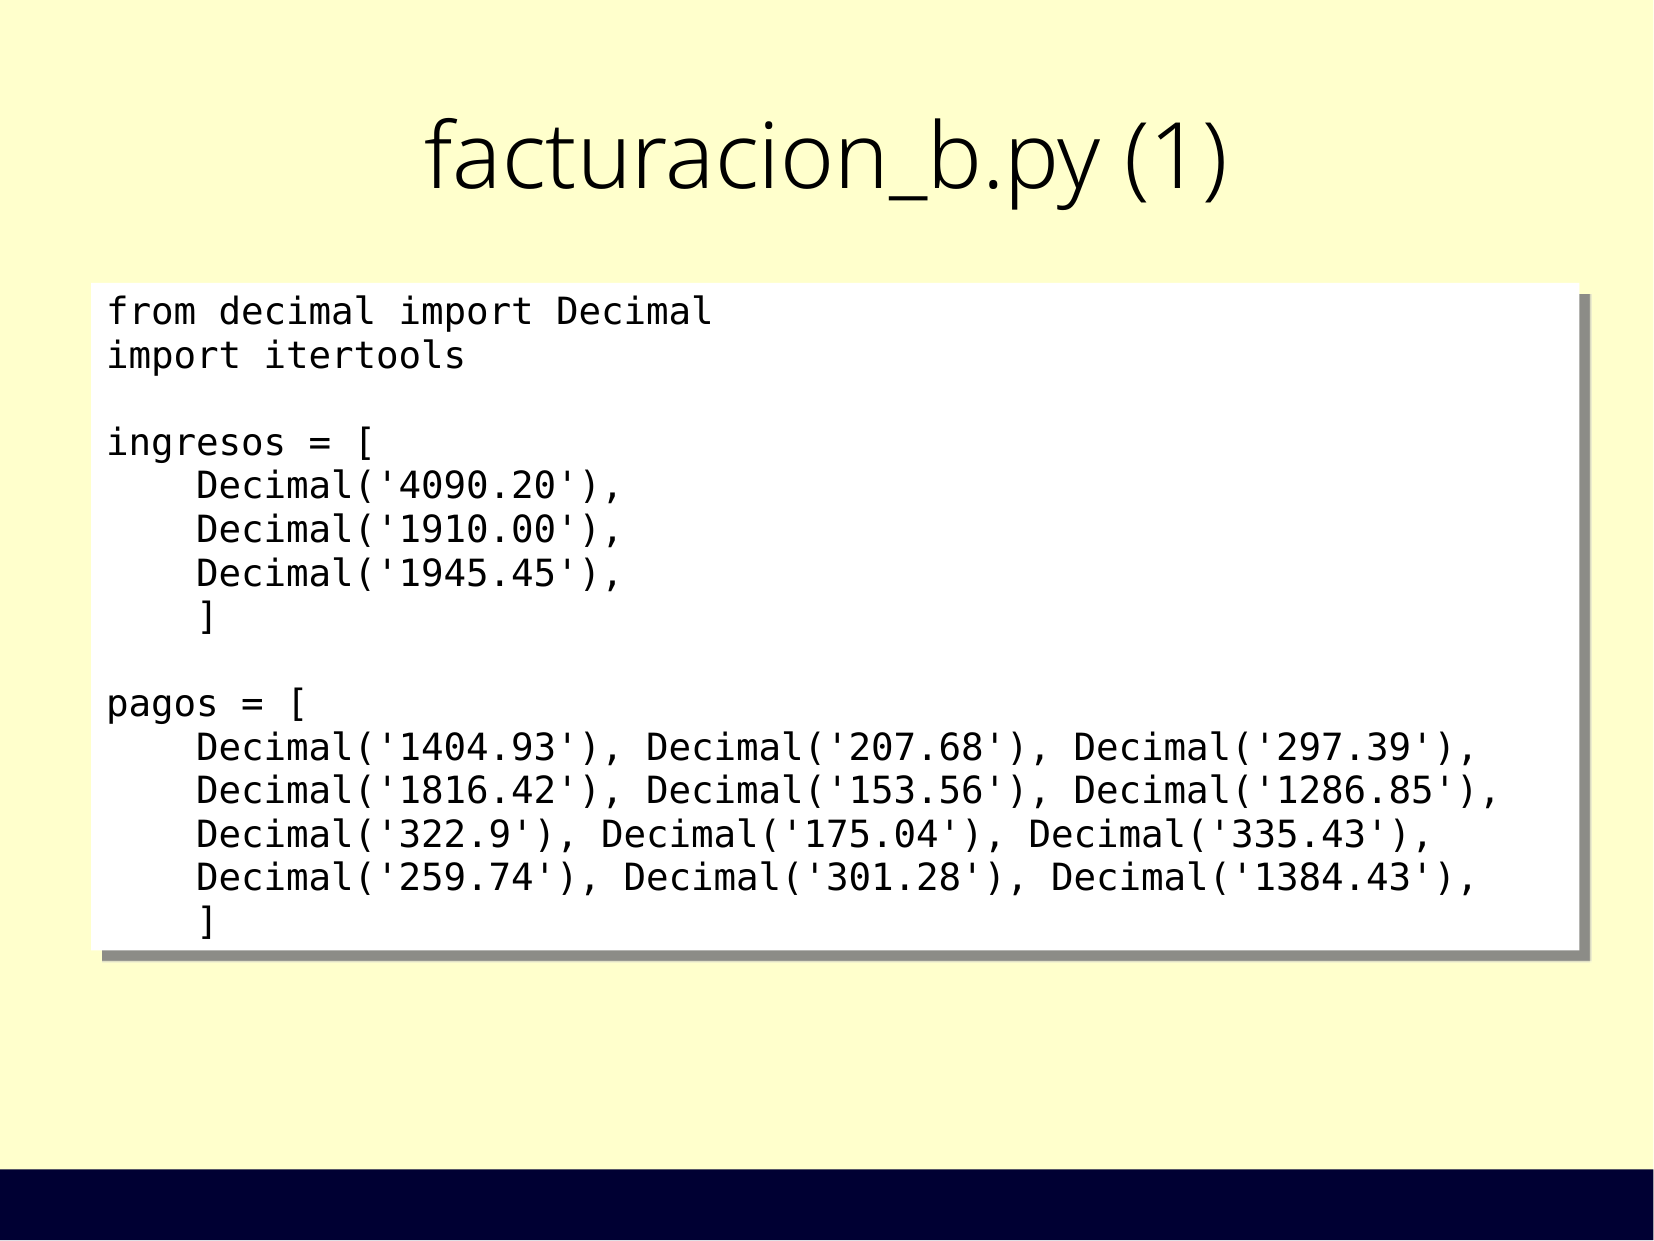

# facturacion_b.py (1)
from decimal import Decimal
import itertools
ingresos = [
 Decimal('4090.20'),
 Decimal('1910.00'),
 Decimal('1945.45'),
 ]
pagos = [
 Decimal('1404.93'), Decimal('207.68'), Decimal('297.39'),
 Decimal('1816.42'), Decimal('153.56'), Decimal('1286.85'),
 Decimal('322.9'), Decimal('175.04'), Decimal('335.43'),
 Decimal('259.74'), Decimal('301.28'), Decimal('1384.43'),
 ]